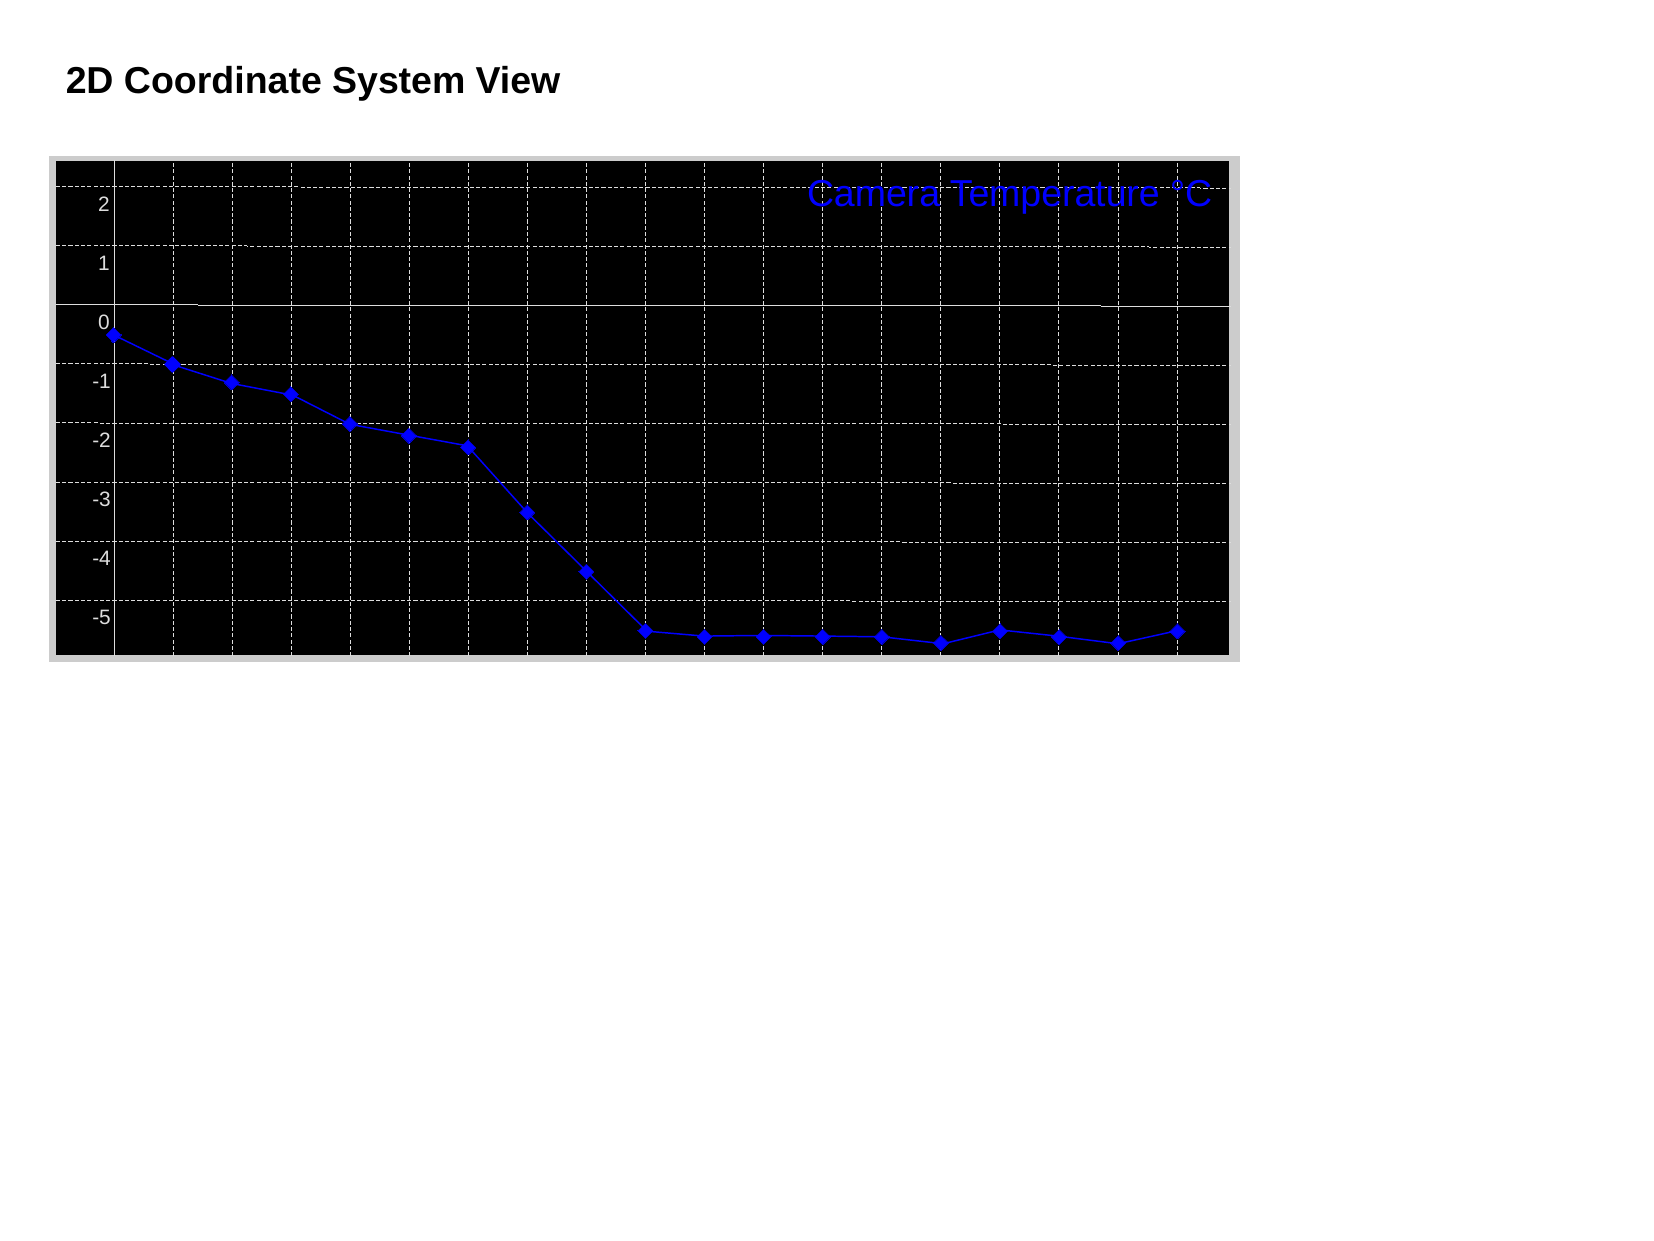

2D Coordinate System View
Camera Temperature °C
2
1
0
-1
-2
-3
-4
-5